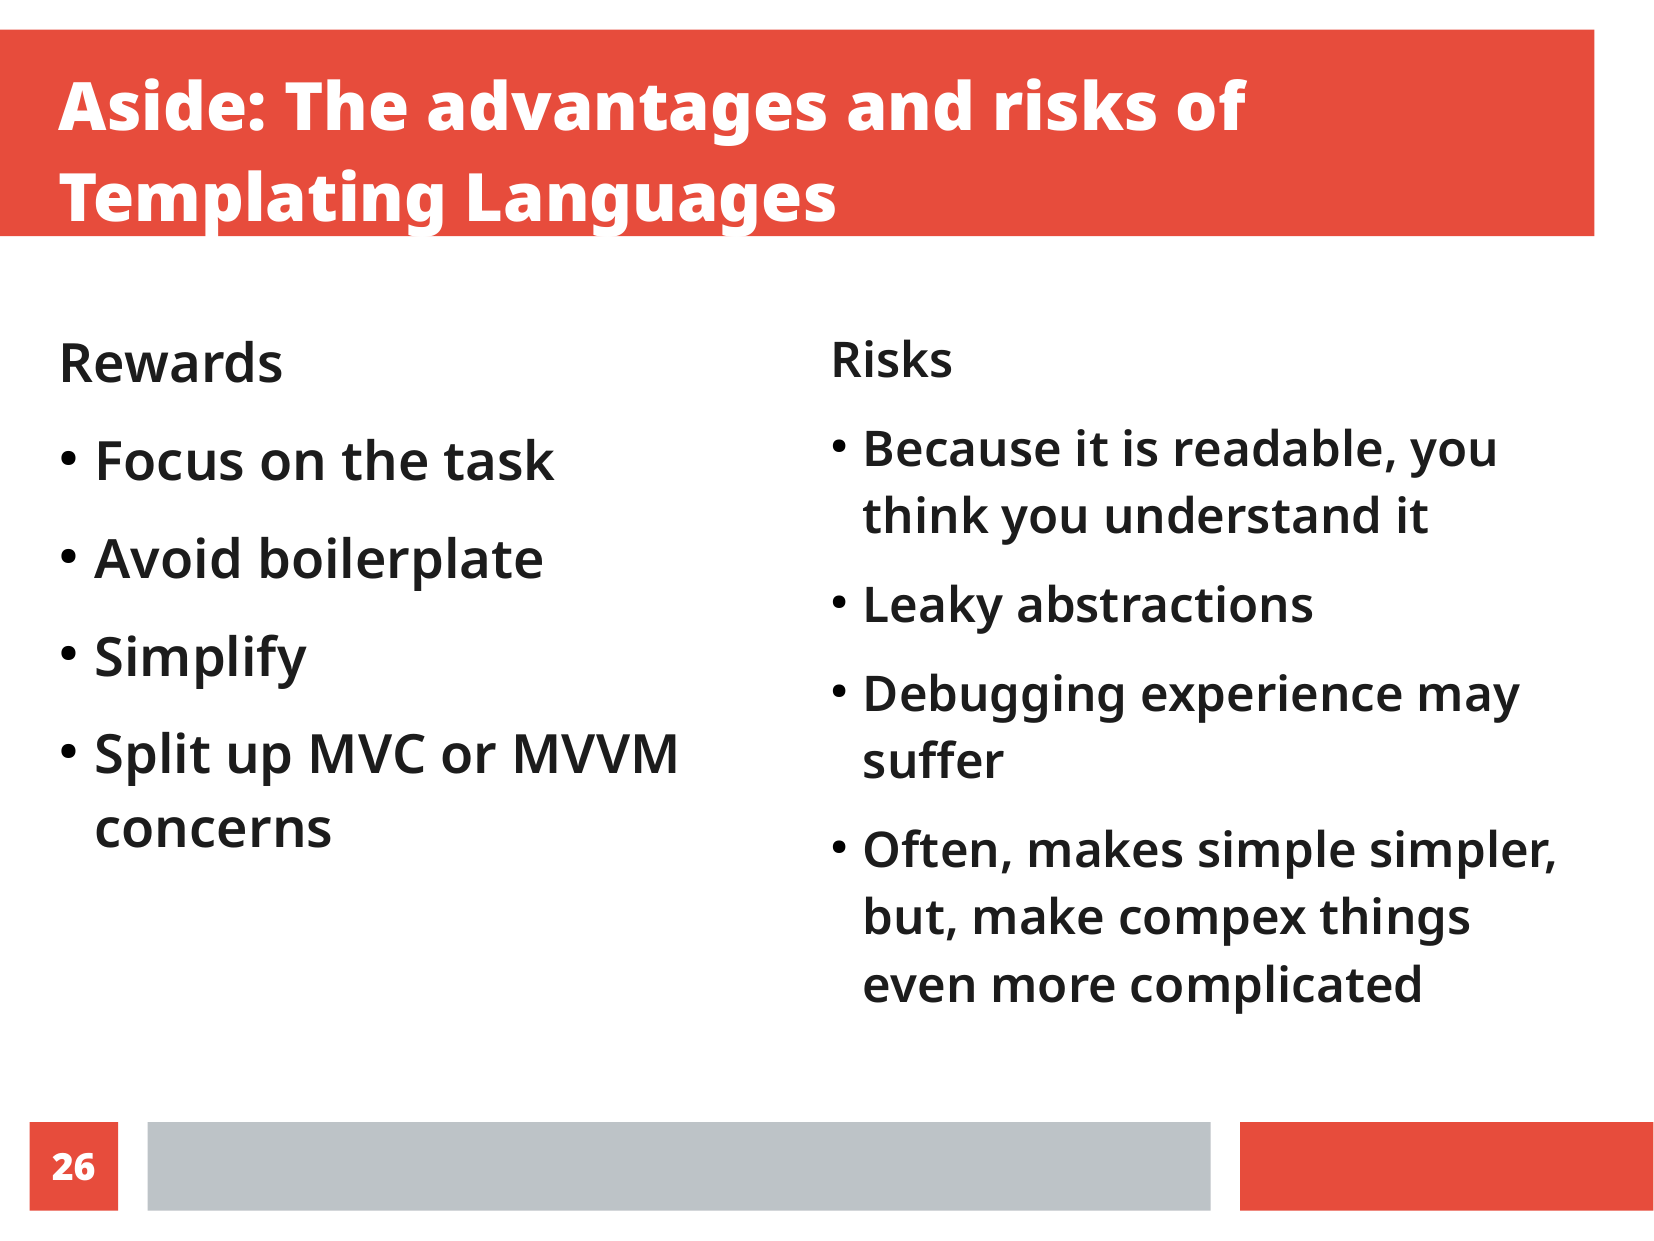

# Aside: The advantages and risks of Templating Languages
Rewards
Focus on the task
Avoid boilerplate
Simplify
Split up MVC or MVVM concerns
Risks
Because it is readable, you think you understand it
Leaky abstractions
Debugging experience may suffer
Often, makes simple simpler, but, make compex things even more complicated
26